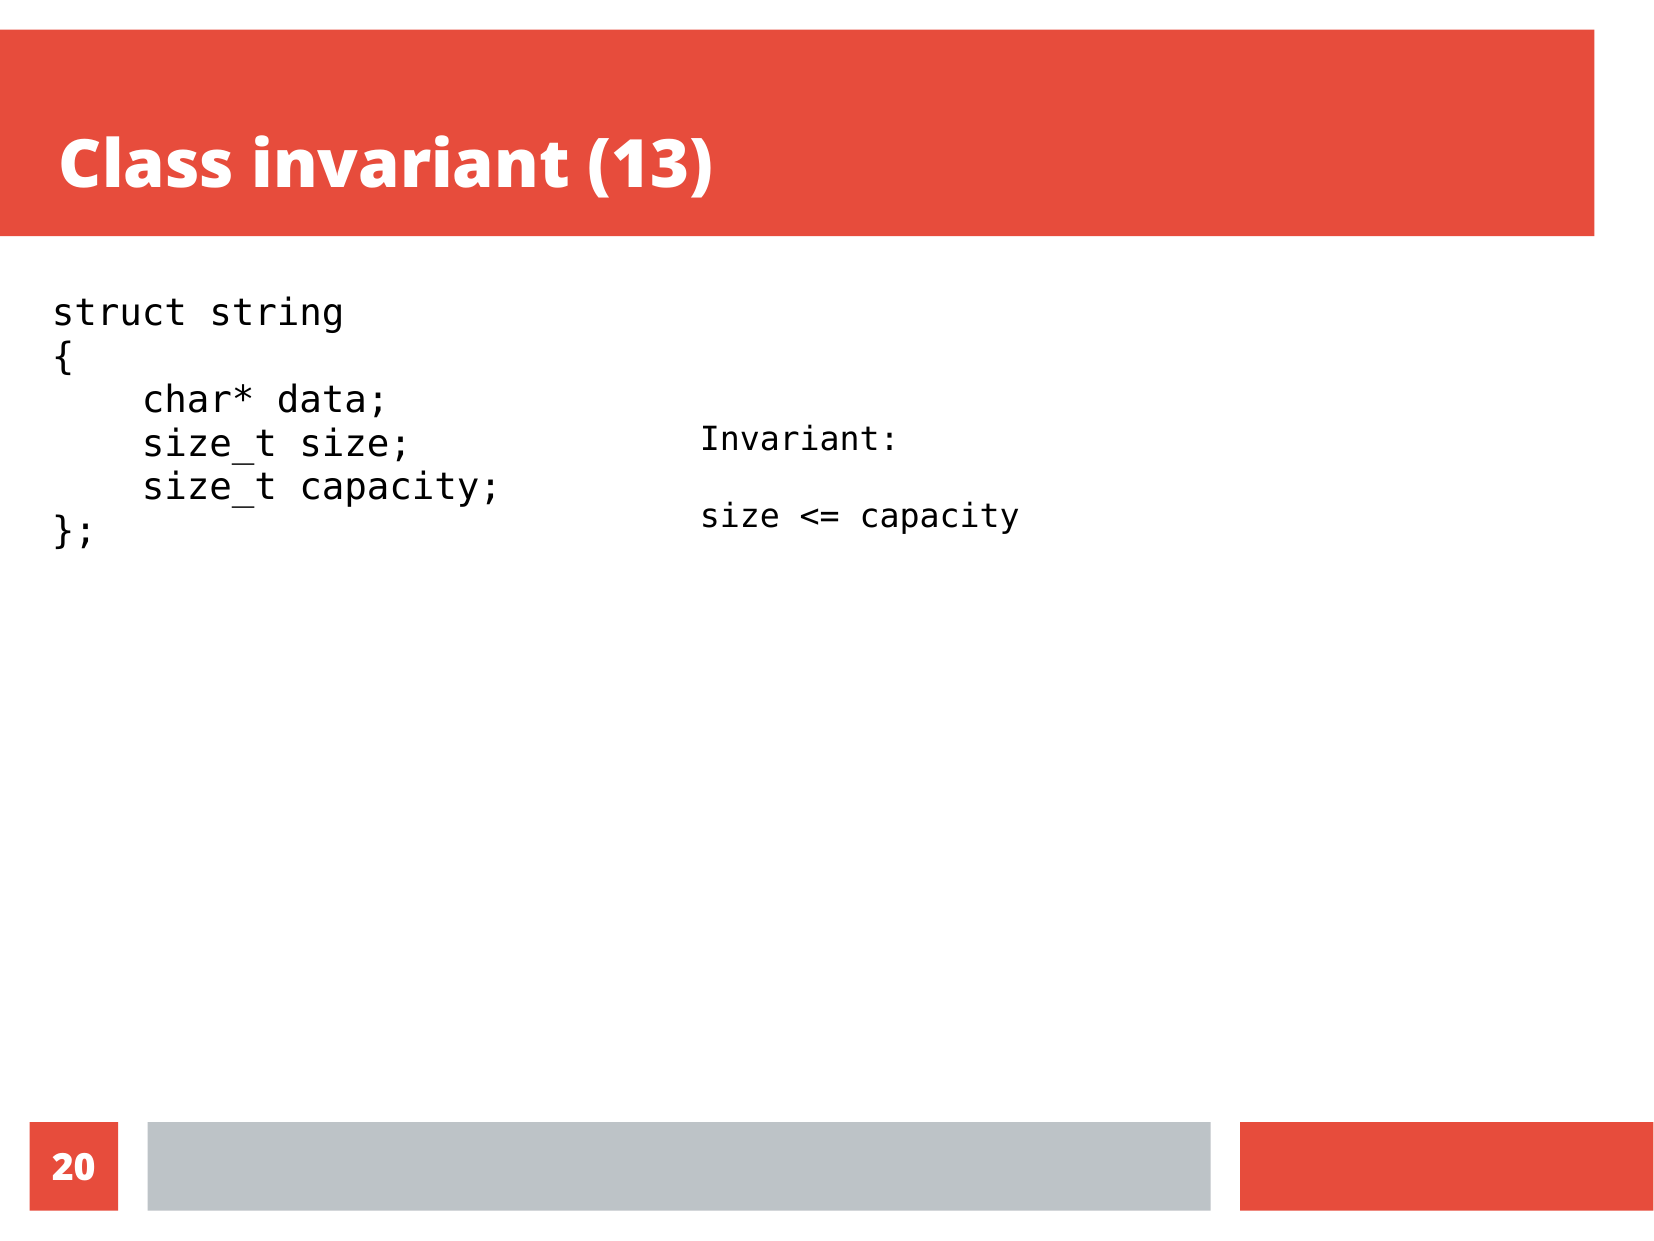

# Class invariant (13)
struct string
{
 char* data;
 size_t size;
 size_t capacity;
};
Invariant:
size <= capacity
20